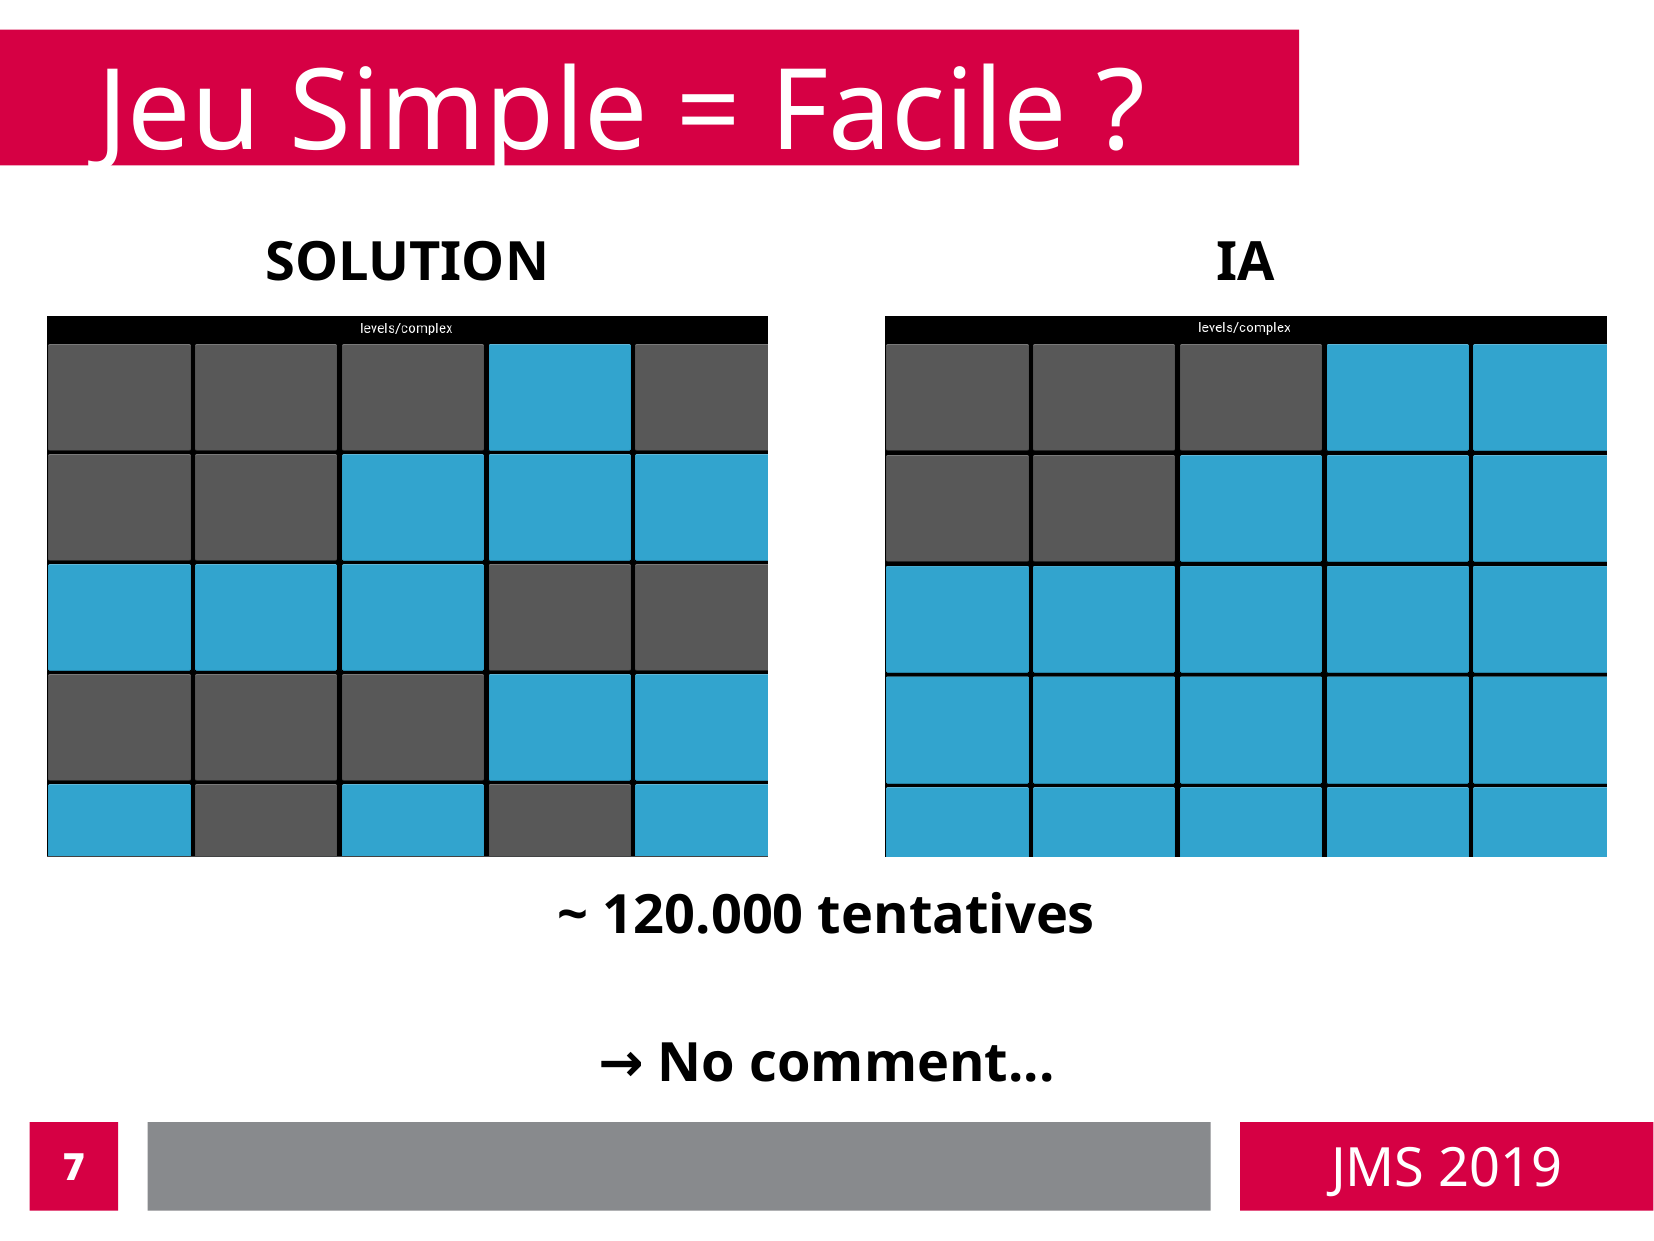

# Jeu Simple = Facile ?
SOLUTION
IA
~ 120.000 tentatives
→ No comment...
7